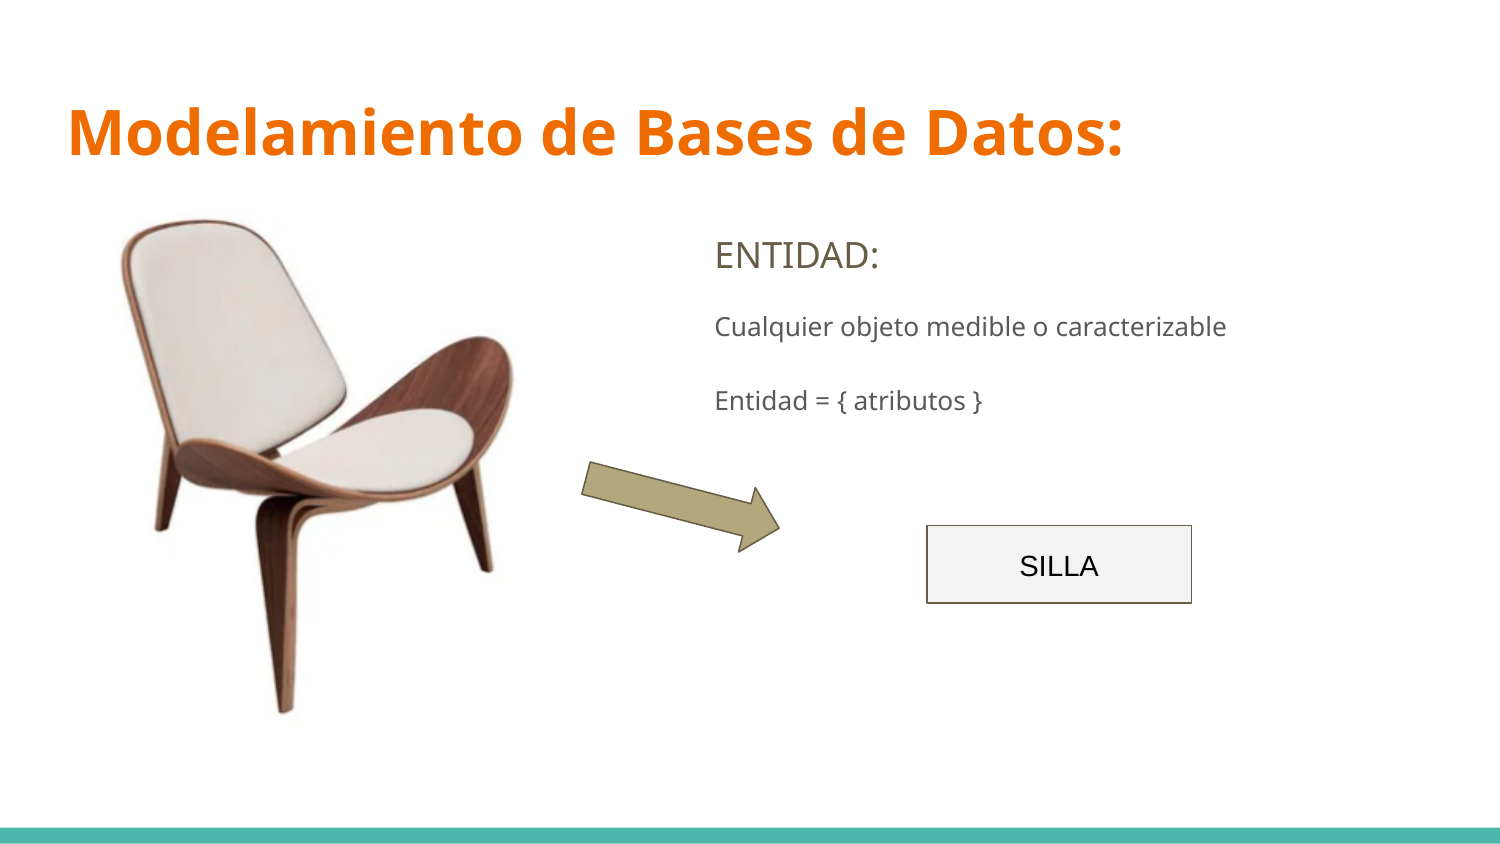

# Modelamiento de Bases de Datos:
ENTIDAD:
Cualquier objeto medible o caracterizable
Entidad = { atributos }
SILLA